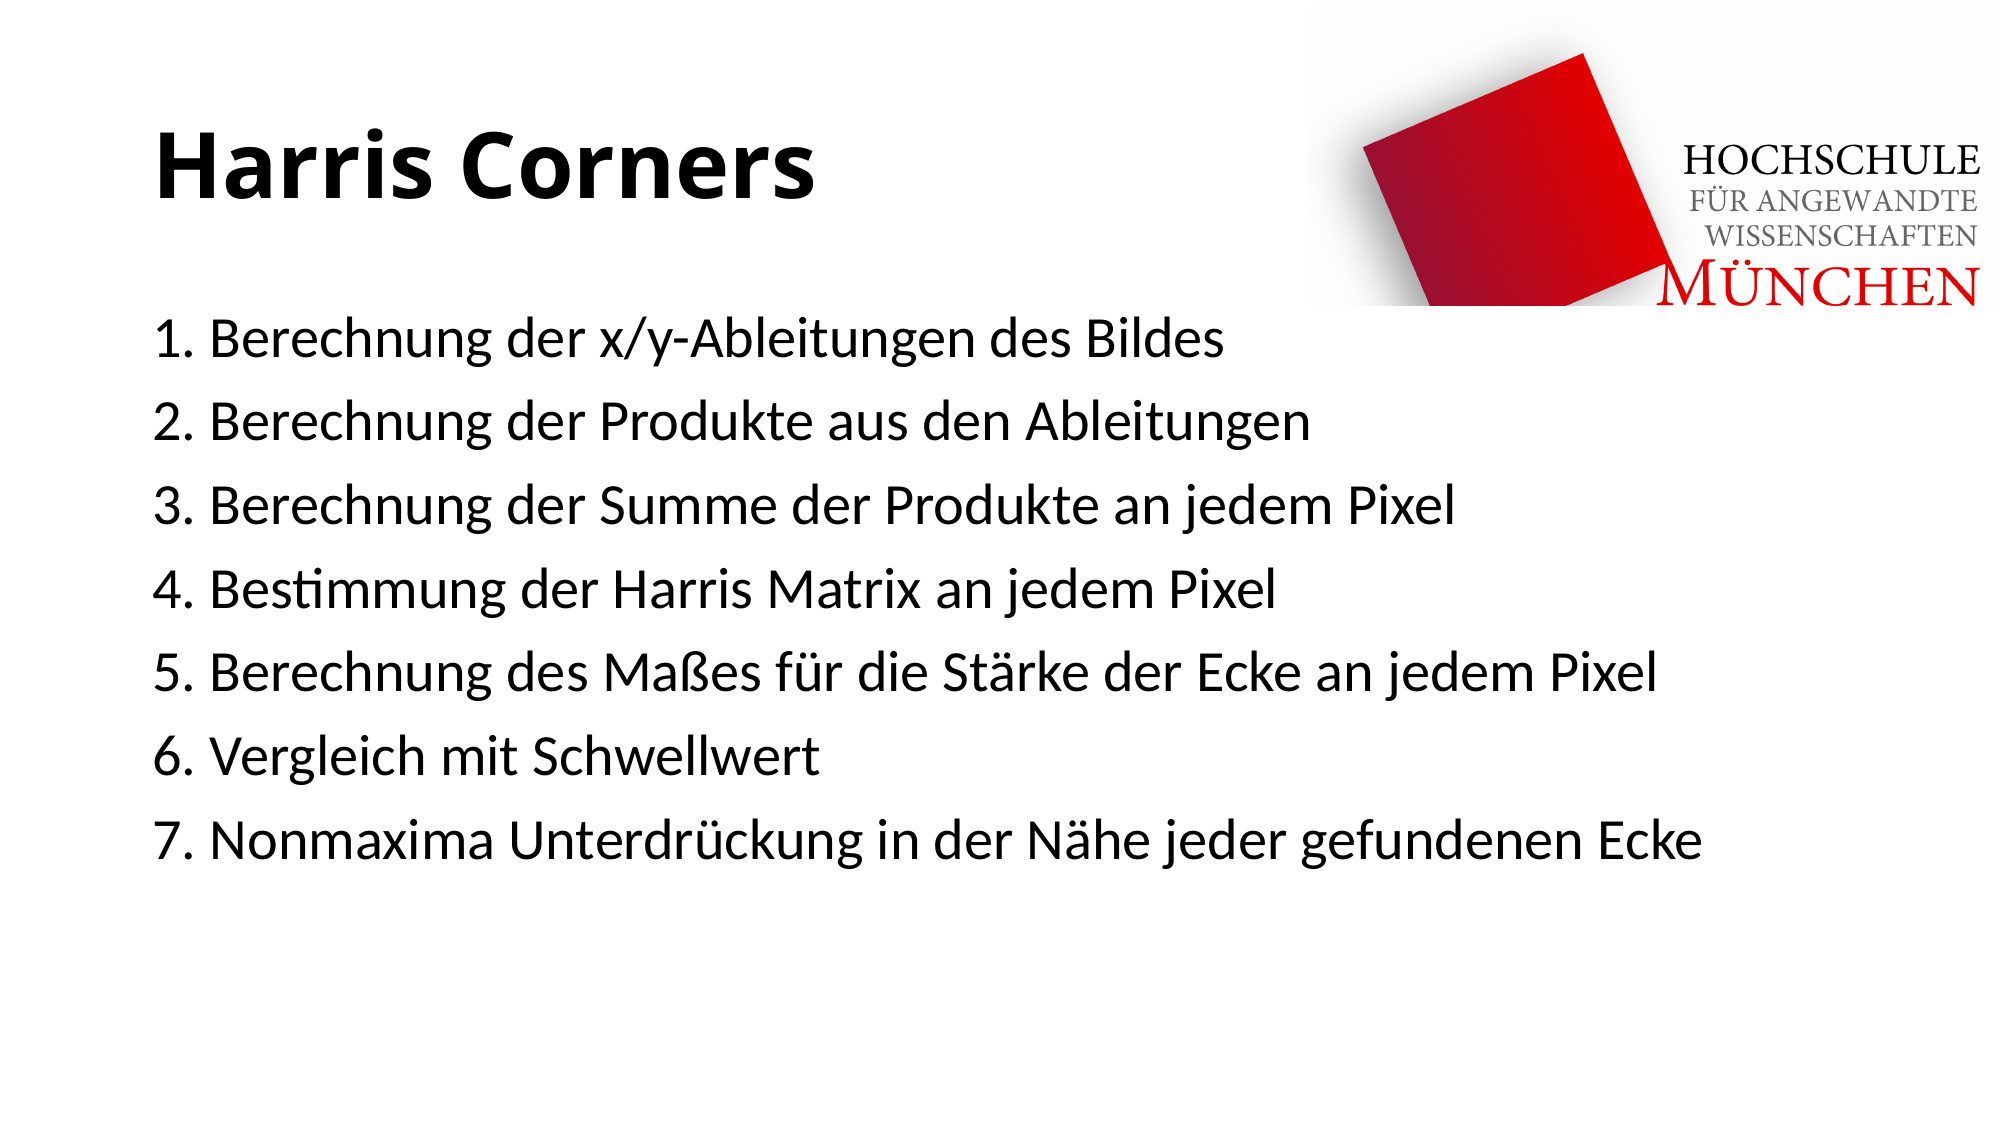

# Harris Corners
1. Berechnung der x/y-Ableitungen des Bildes
2. Berechnung der Produkte aus den Ableitungen
3. Berechnung der Summe der Produkte an jedem Pixel
4. Bestimmung der Harris Matrix an jedem Pixel
5. Berechnung des Maßes für die Stärke der Ecke an jedem Pixel
6. Vergleich mit Schwellwert
7. Nonmaxima Unterdrückung in der Nähe jeder gefundenen Ecke